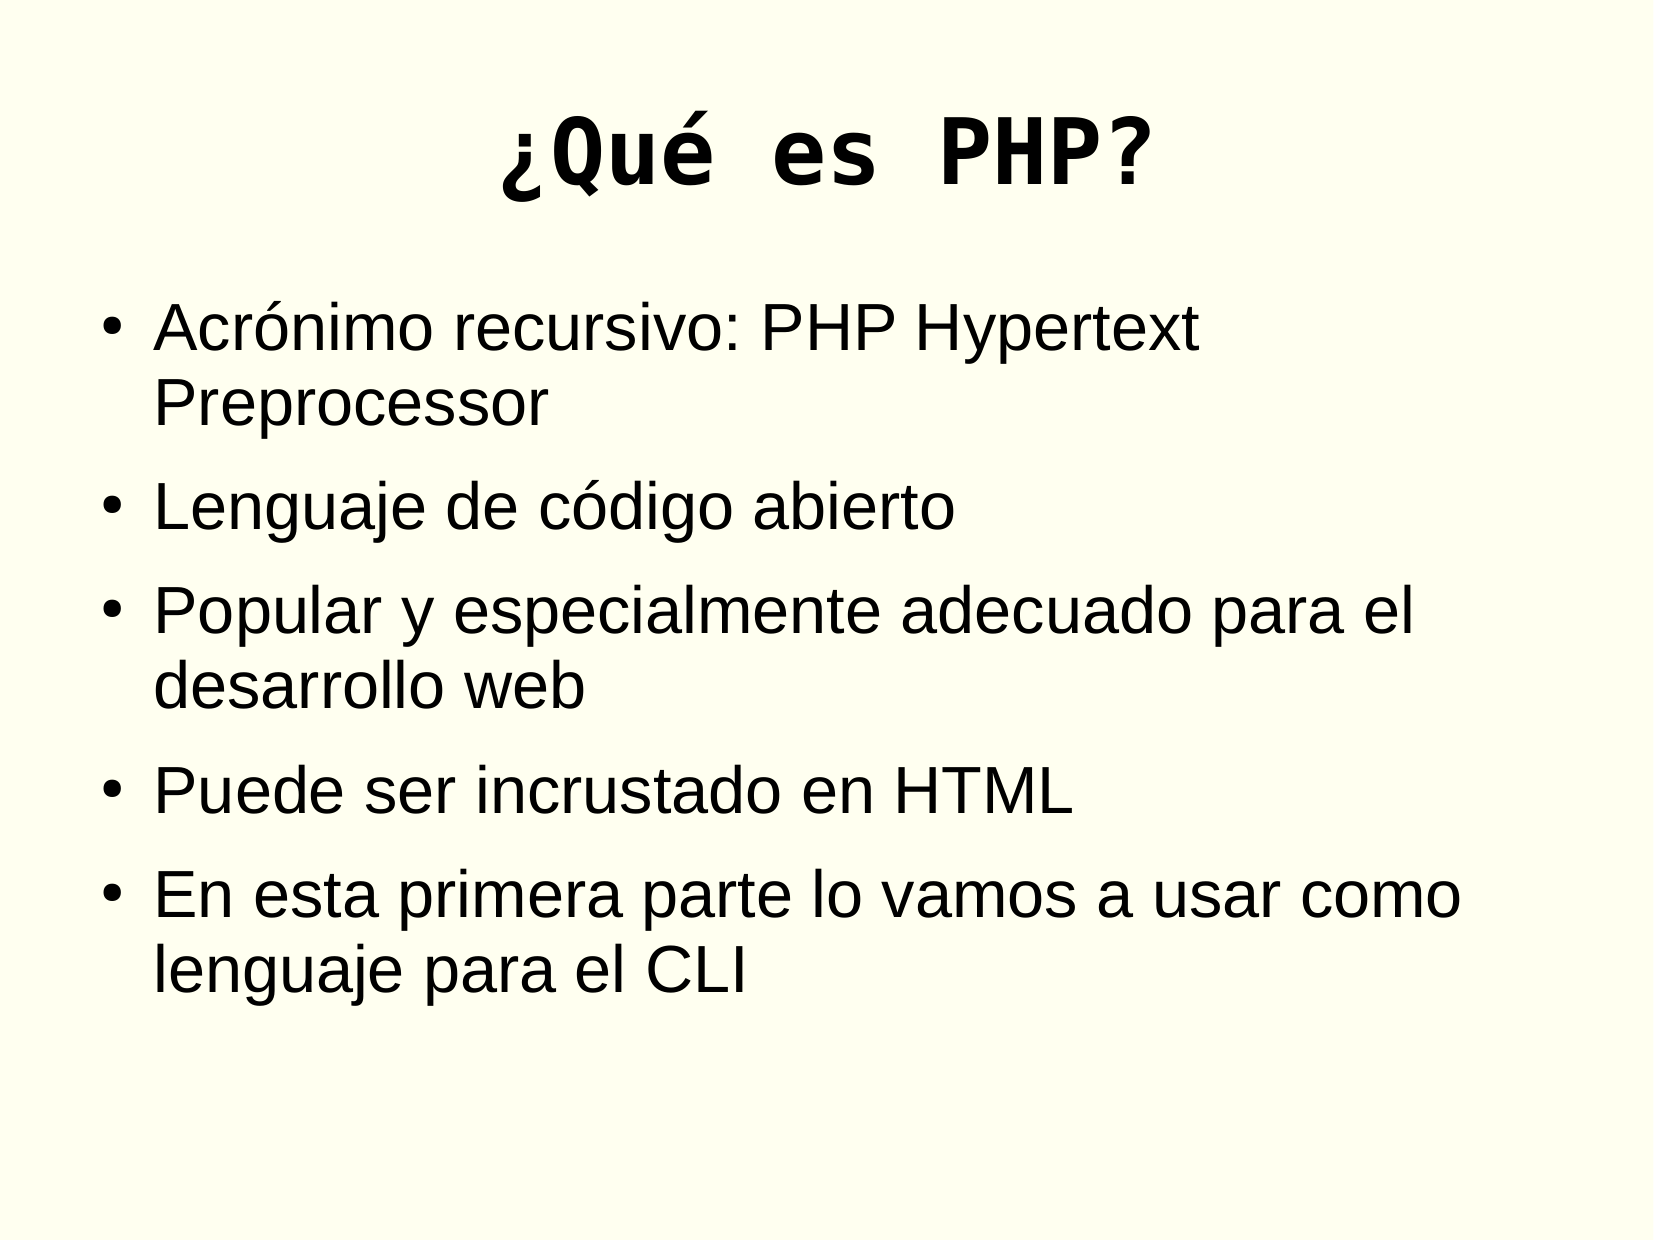

# ¿Qué es PHP?
Acrónimo recursivo: PHP Hypertext Preprocessor
Lenguaje de código abierto
Popular y especialmente adecuado para el desarrollo web
Puede ser incrustado en HTML
En esta primera parte lo vamos a usar como lenguaje para el CLI